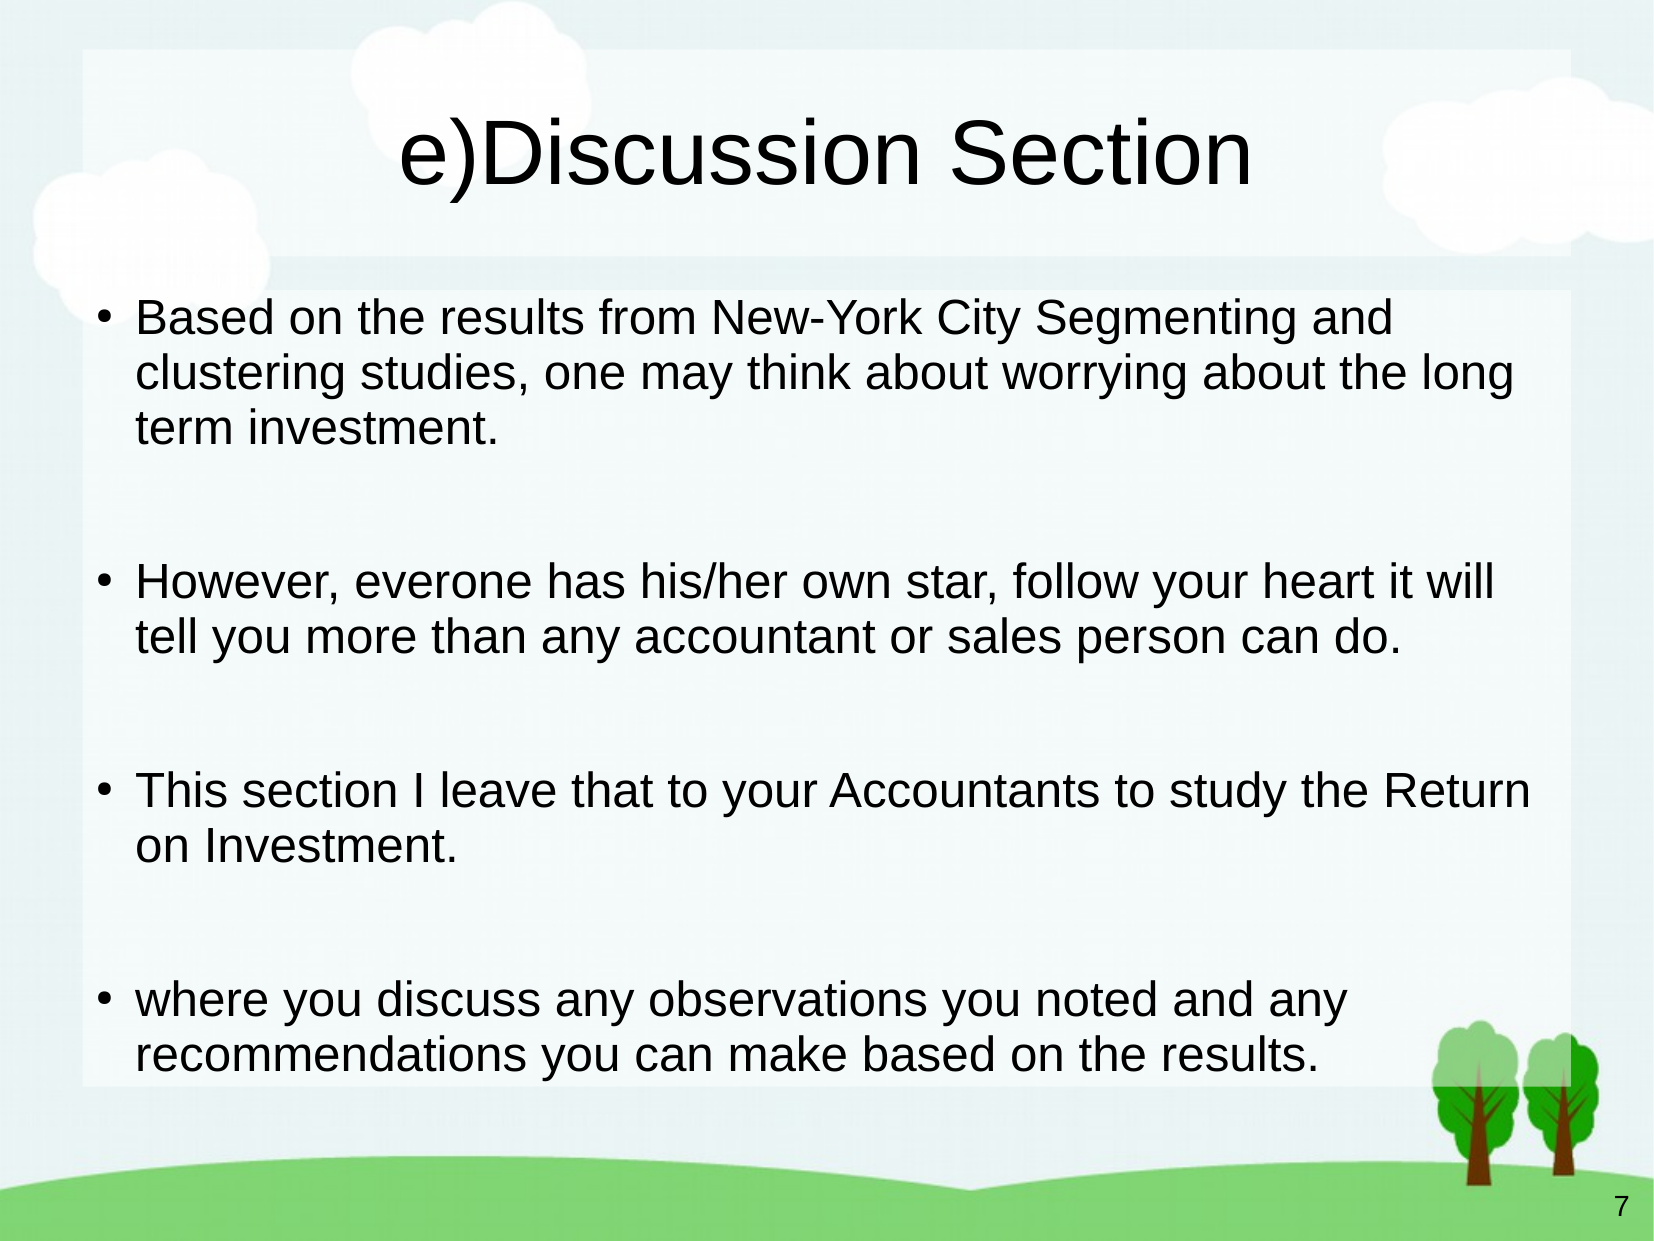

# e)Discussion Section
Based on the results from New-York City Segmenting and clustering studies, one may think about worrying about the long term investment.
However, everone has his/her own star, follow your heart it will tell you more than any accountant or sales person can do.
This section I leave that to your Accountants to study the Return on Investment.
where you discuss any observations you noted and any recommendations you can make based on the results.
7